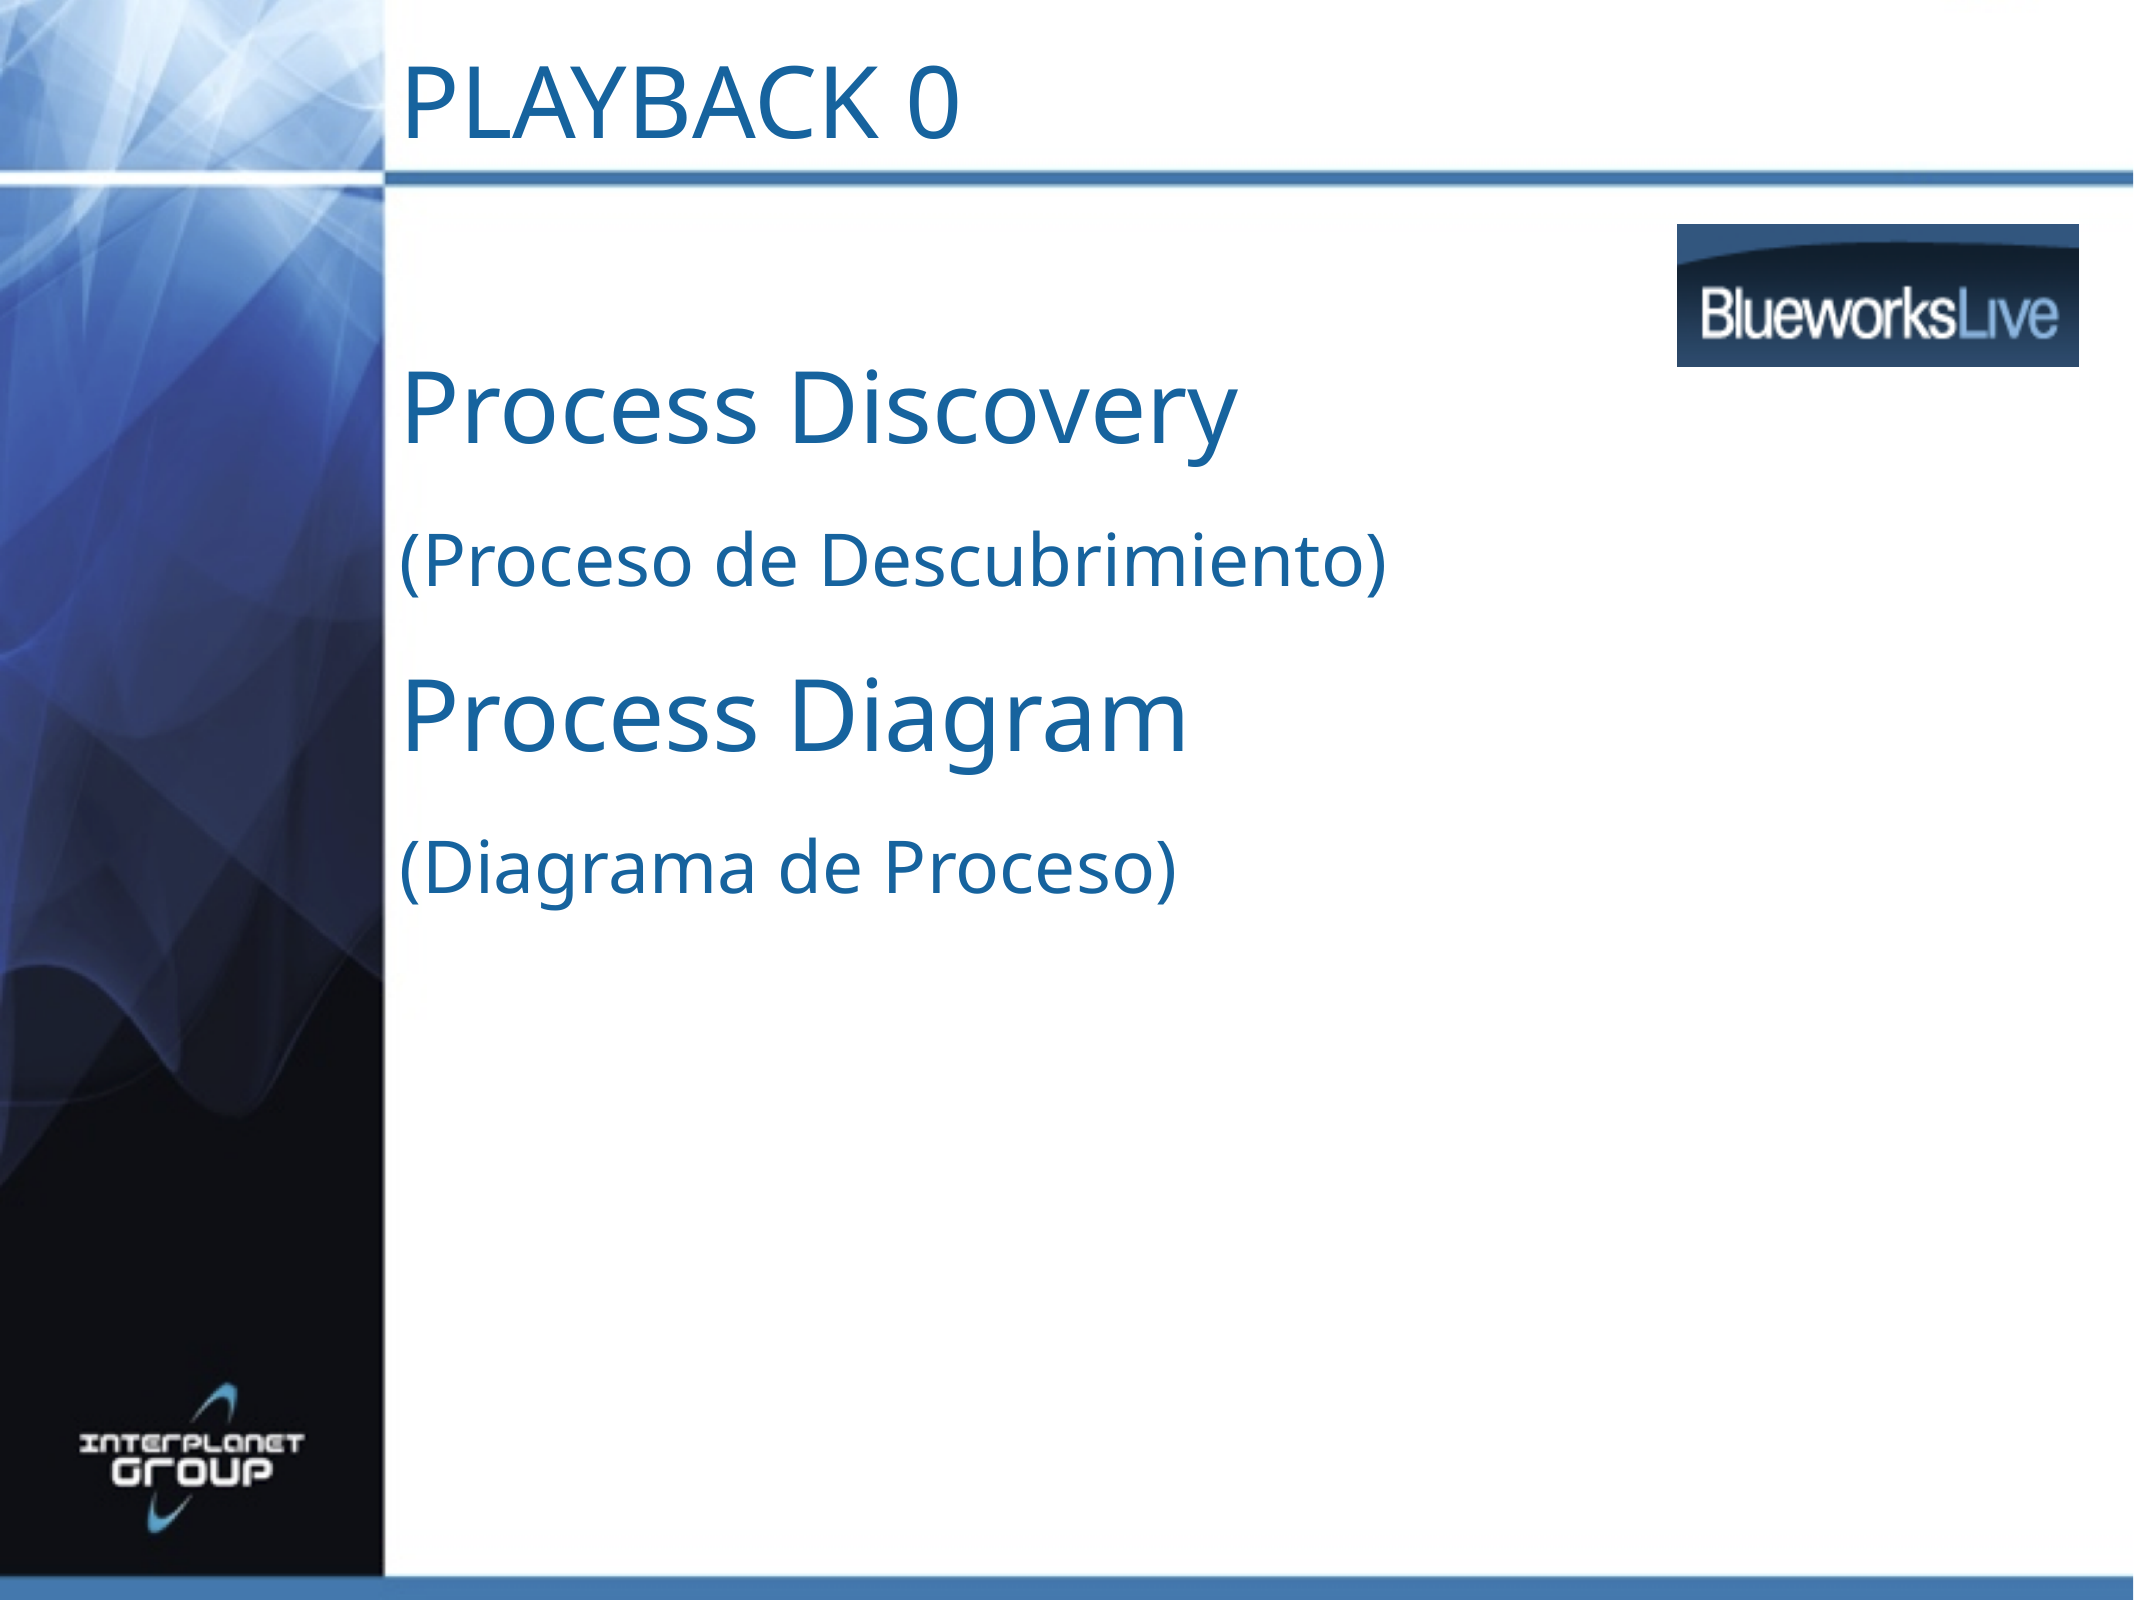

PLAYBACK 0
# Process Discovery
(Proceso de Descubrimiento)
Process Diagram
(Diagrama de Proceso)